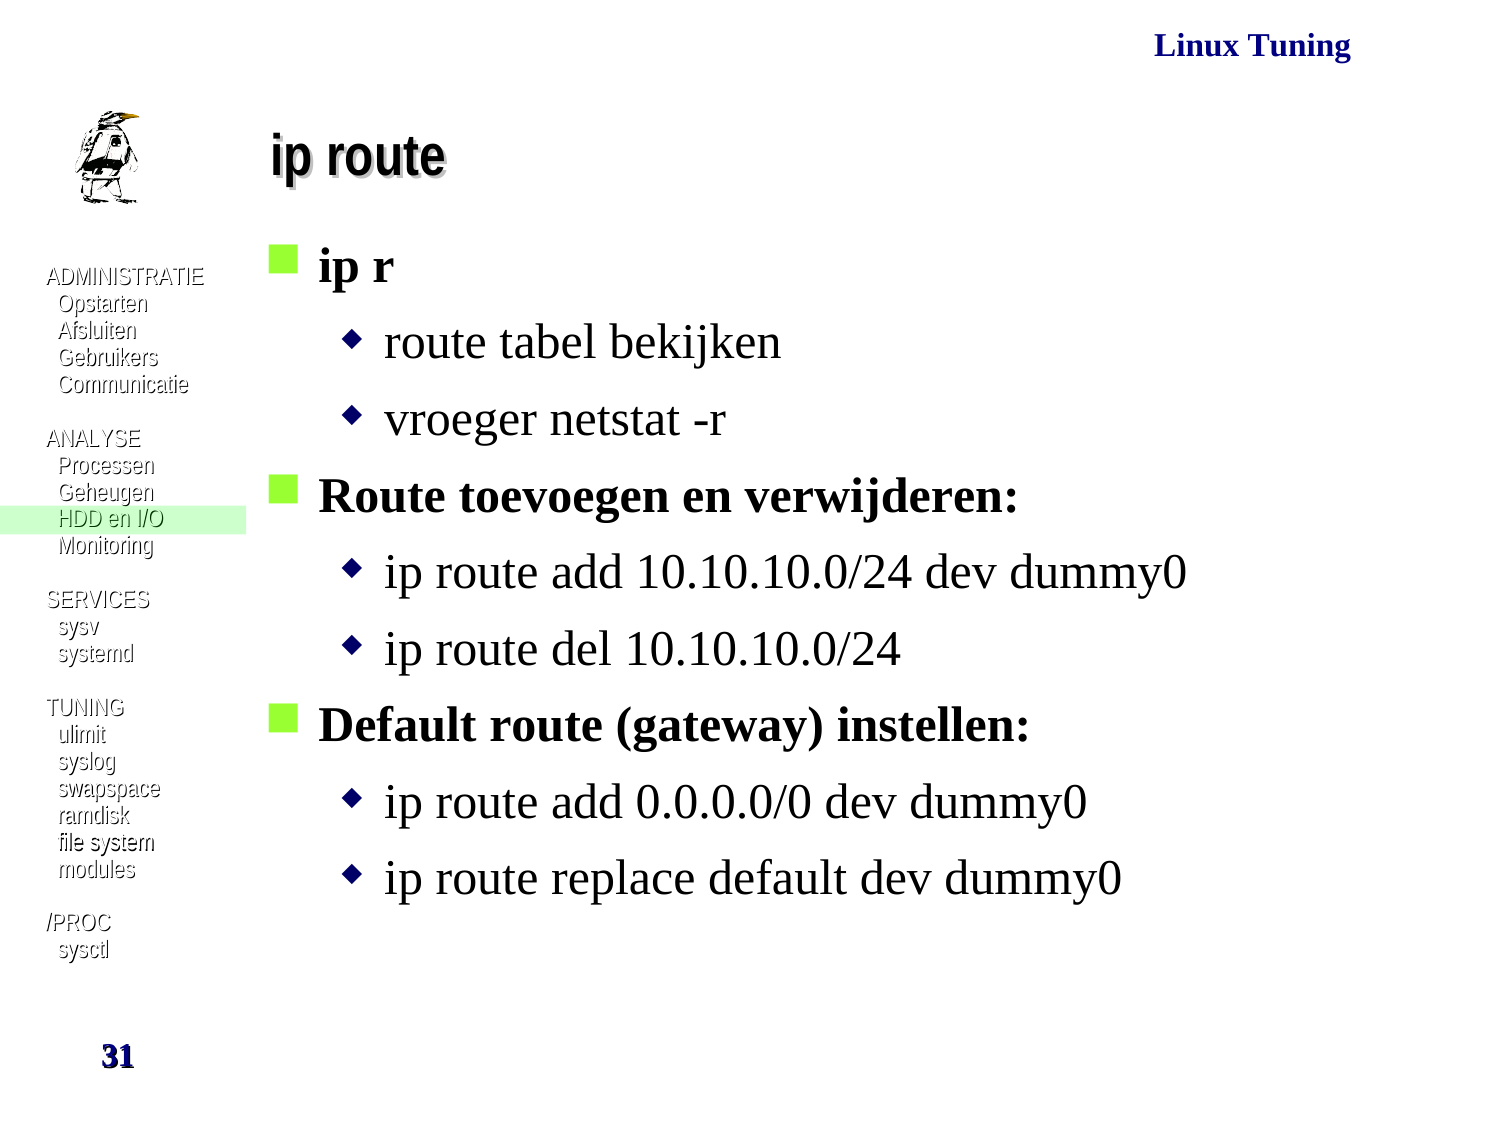

# ip route
ip r
route tabel bekijken
vroeger netstat -r
Route toevoegen en verwijderen:
ip route add 10.10.10.0/24 dev dummy0
ip route del 10.10.10.0/24
Default route (gateway) instellen:
ip route add 0.0.0.0/0 dev dummy0
ip route replace default dev dummy0